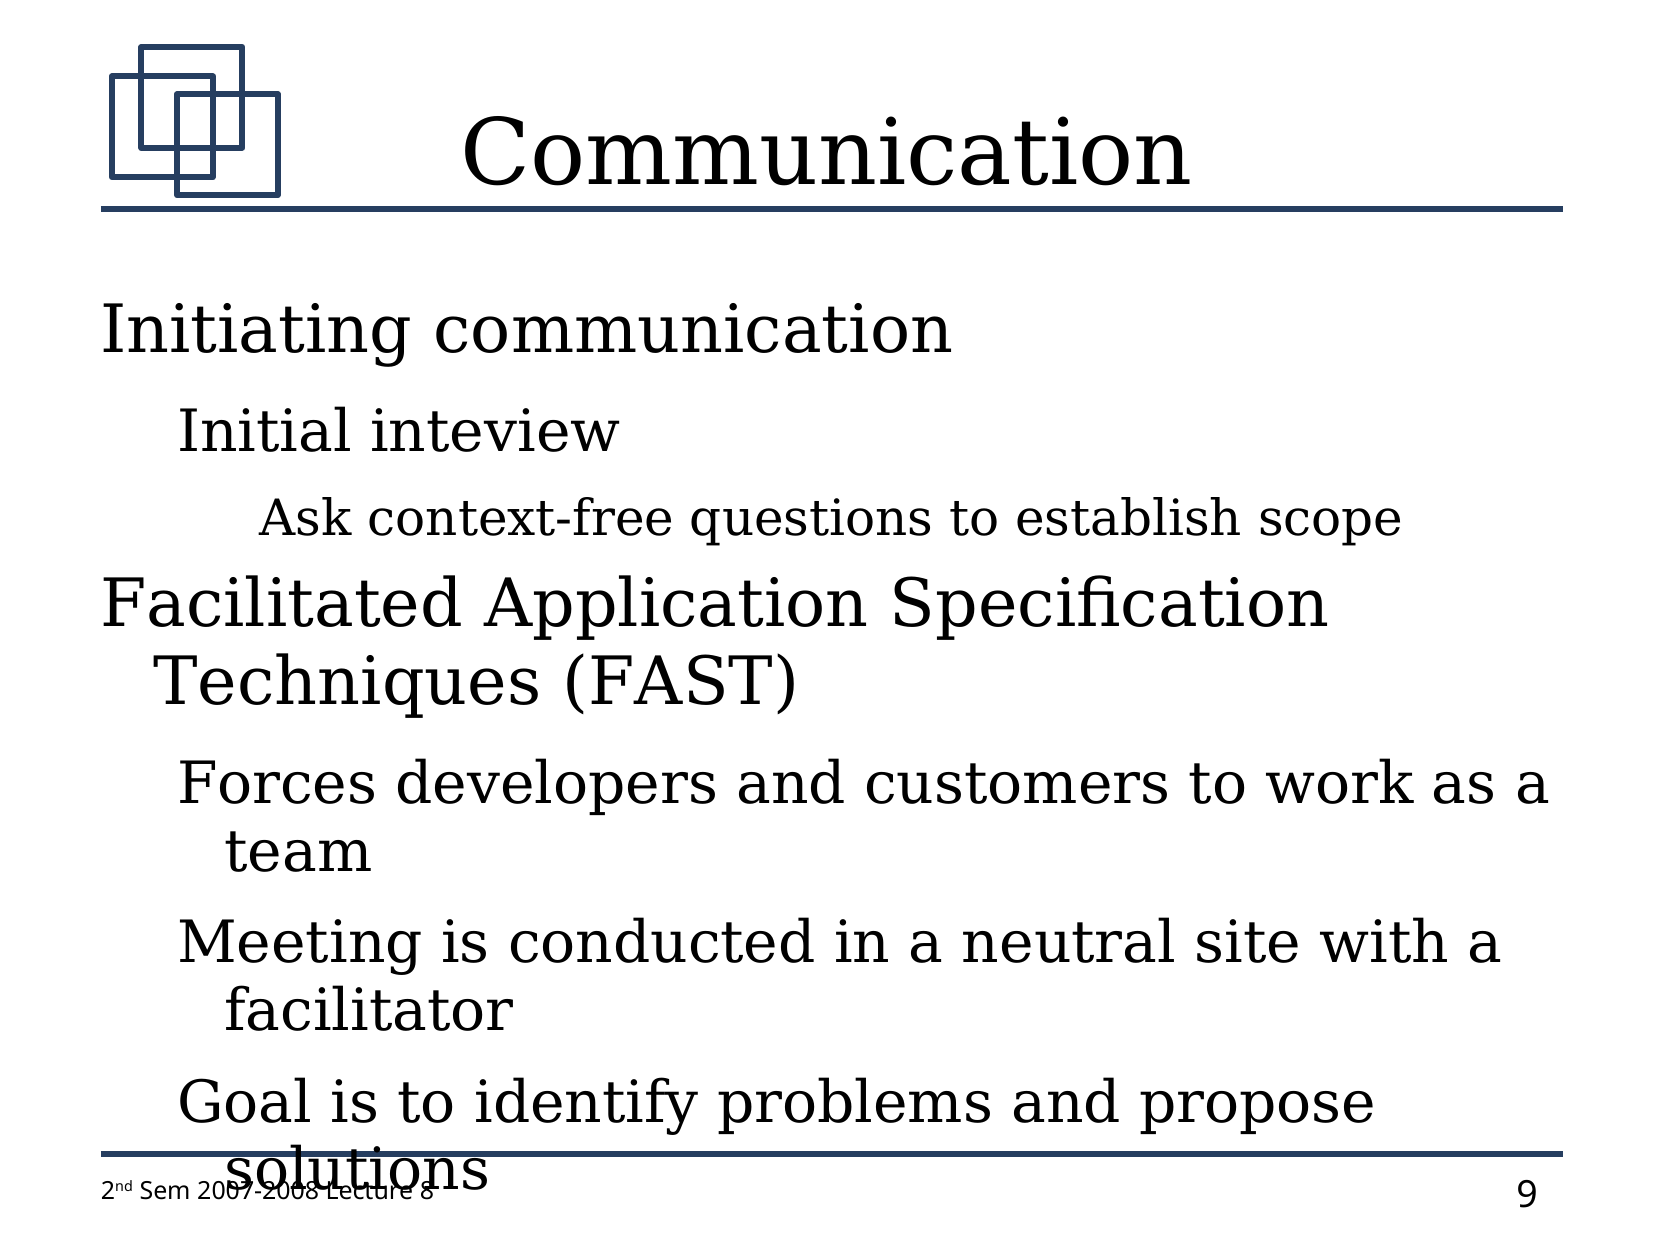

# Communication
Initiating communication
Initial inteview
Ask context-free questions to establish scope
Facilitated Application Specification Techniques (FAST)
Forces developers and customers to work as a team
Meeting is conducted in a neutral site with a facilitator
Goal is to identify problems and propose solutions